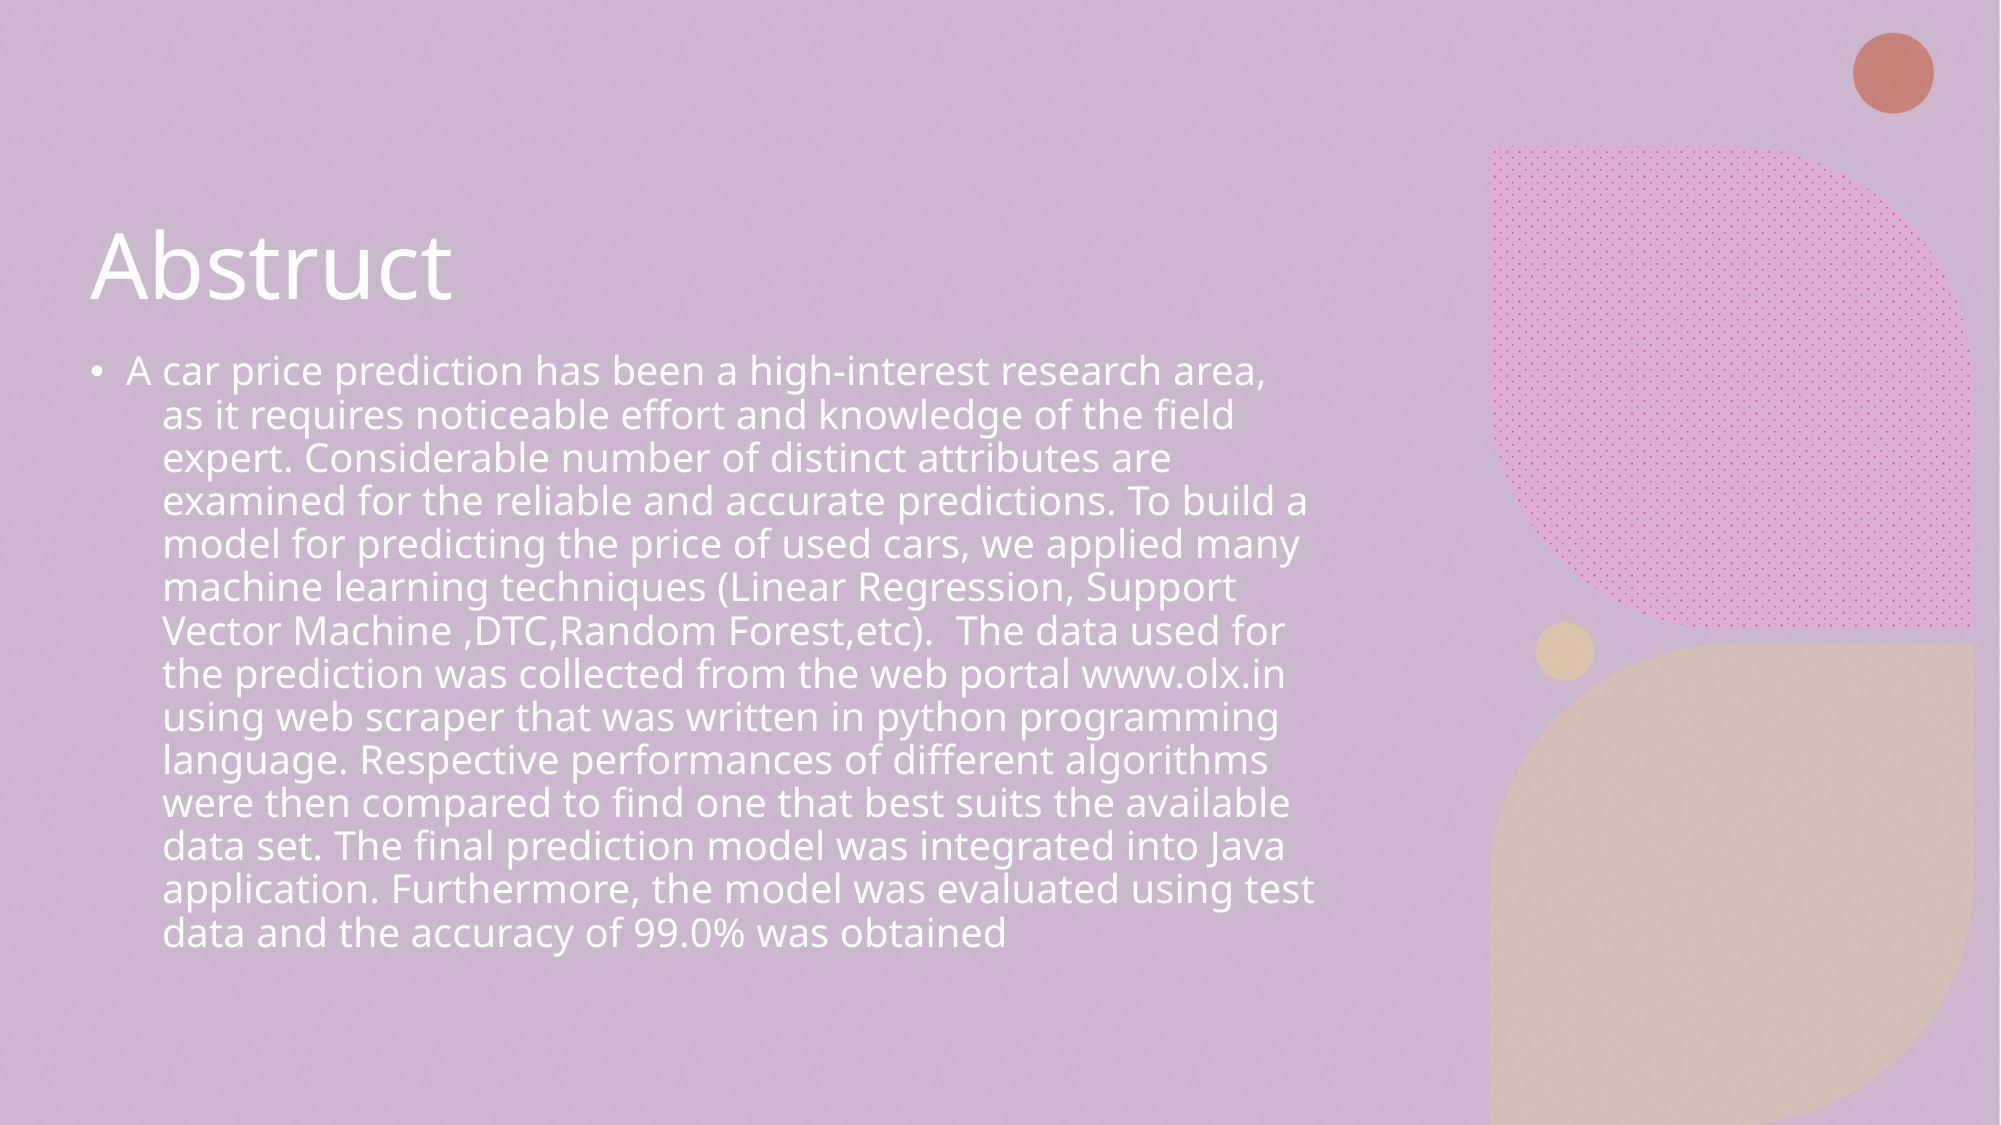

# Abstruct
A car price prediction has been a high-interest research area, as it requires noticeable effort and knowledge of the field expert. Considerable number of distinct attributes are examined for the reliable and accurate predictions. To build a model for predicting the price of used cars, we applied many machine learning techniques (Linear Regression, Support Vector Machine ,DTC,Random Forest,etc).  The data used for the prediction was collected from the web portal www.olx.in using web scraper that was written in python programming language. Respective performances of different algorithms were then compared to find one that best suits the available data set. The final prediction model was integrated into Java application. Furthermore, the model was evaluated using test data and the accuracy of 99.0% was obtained